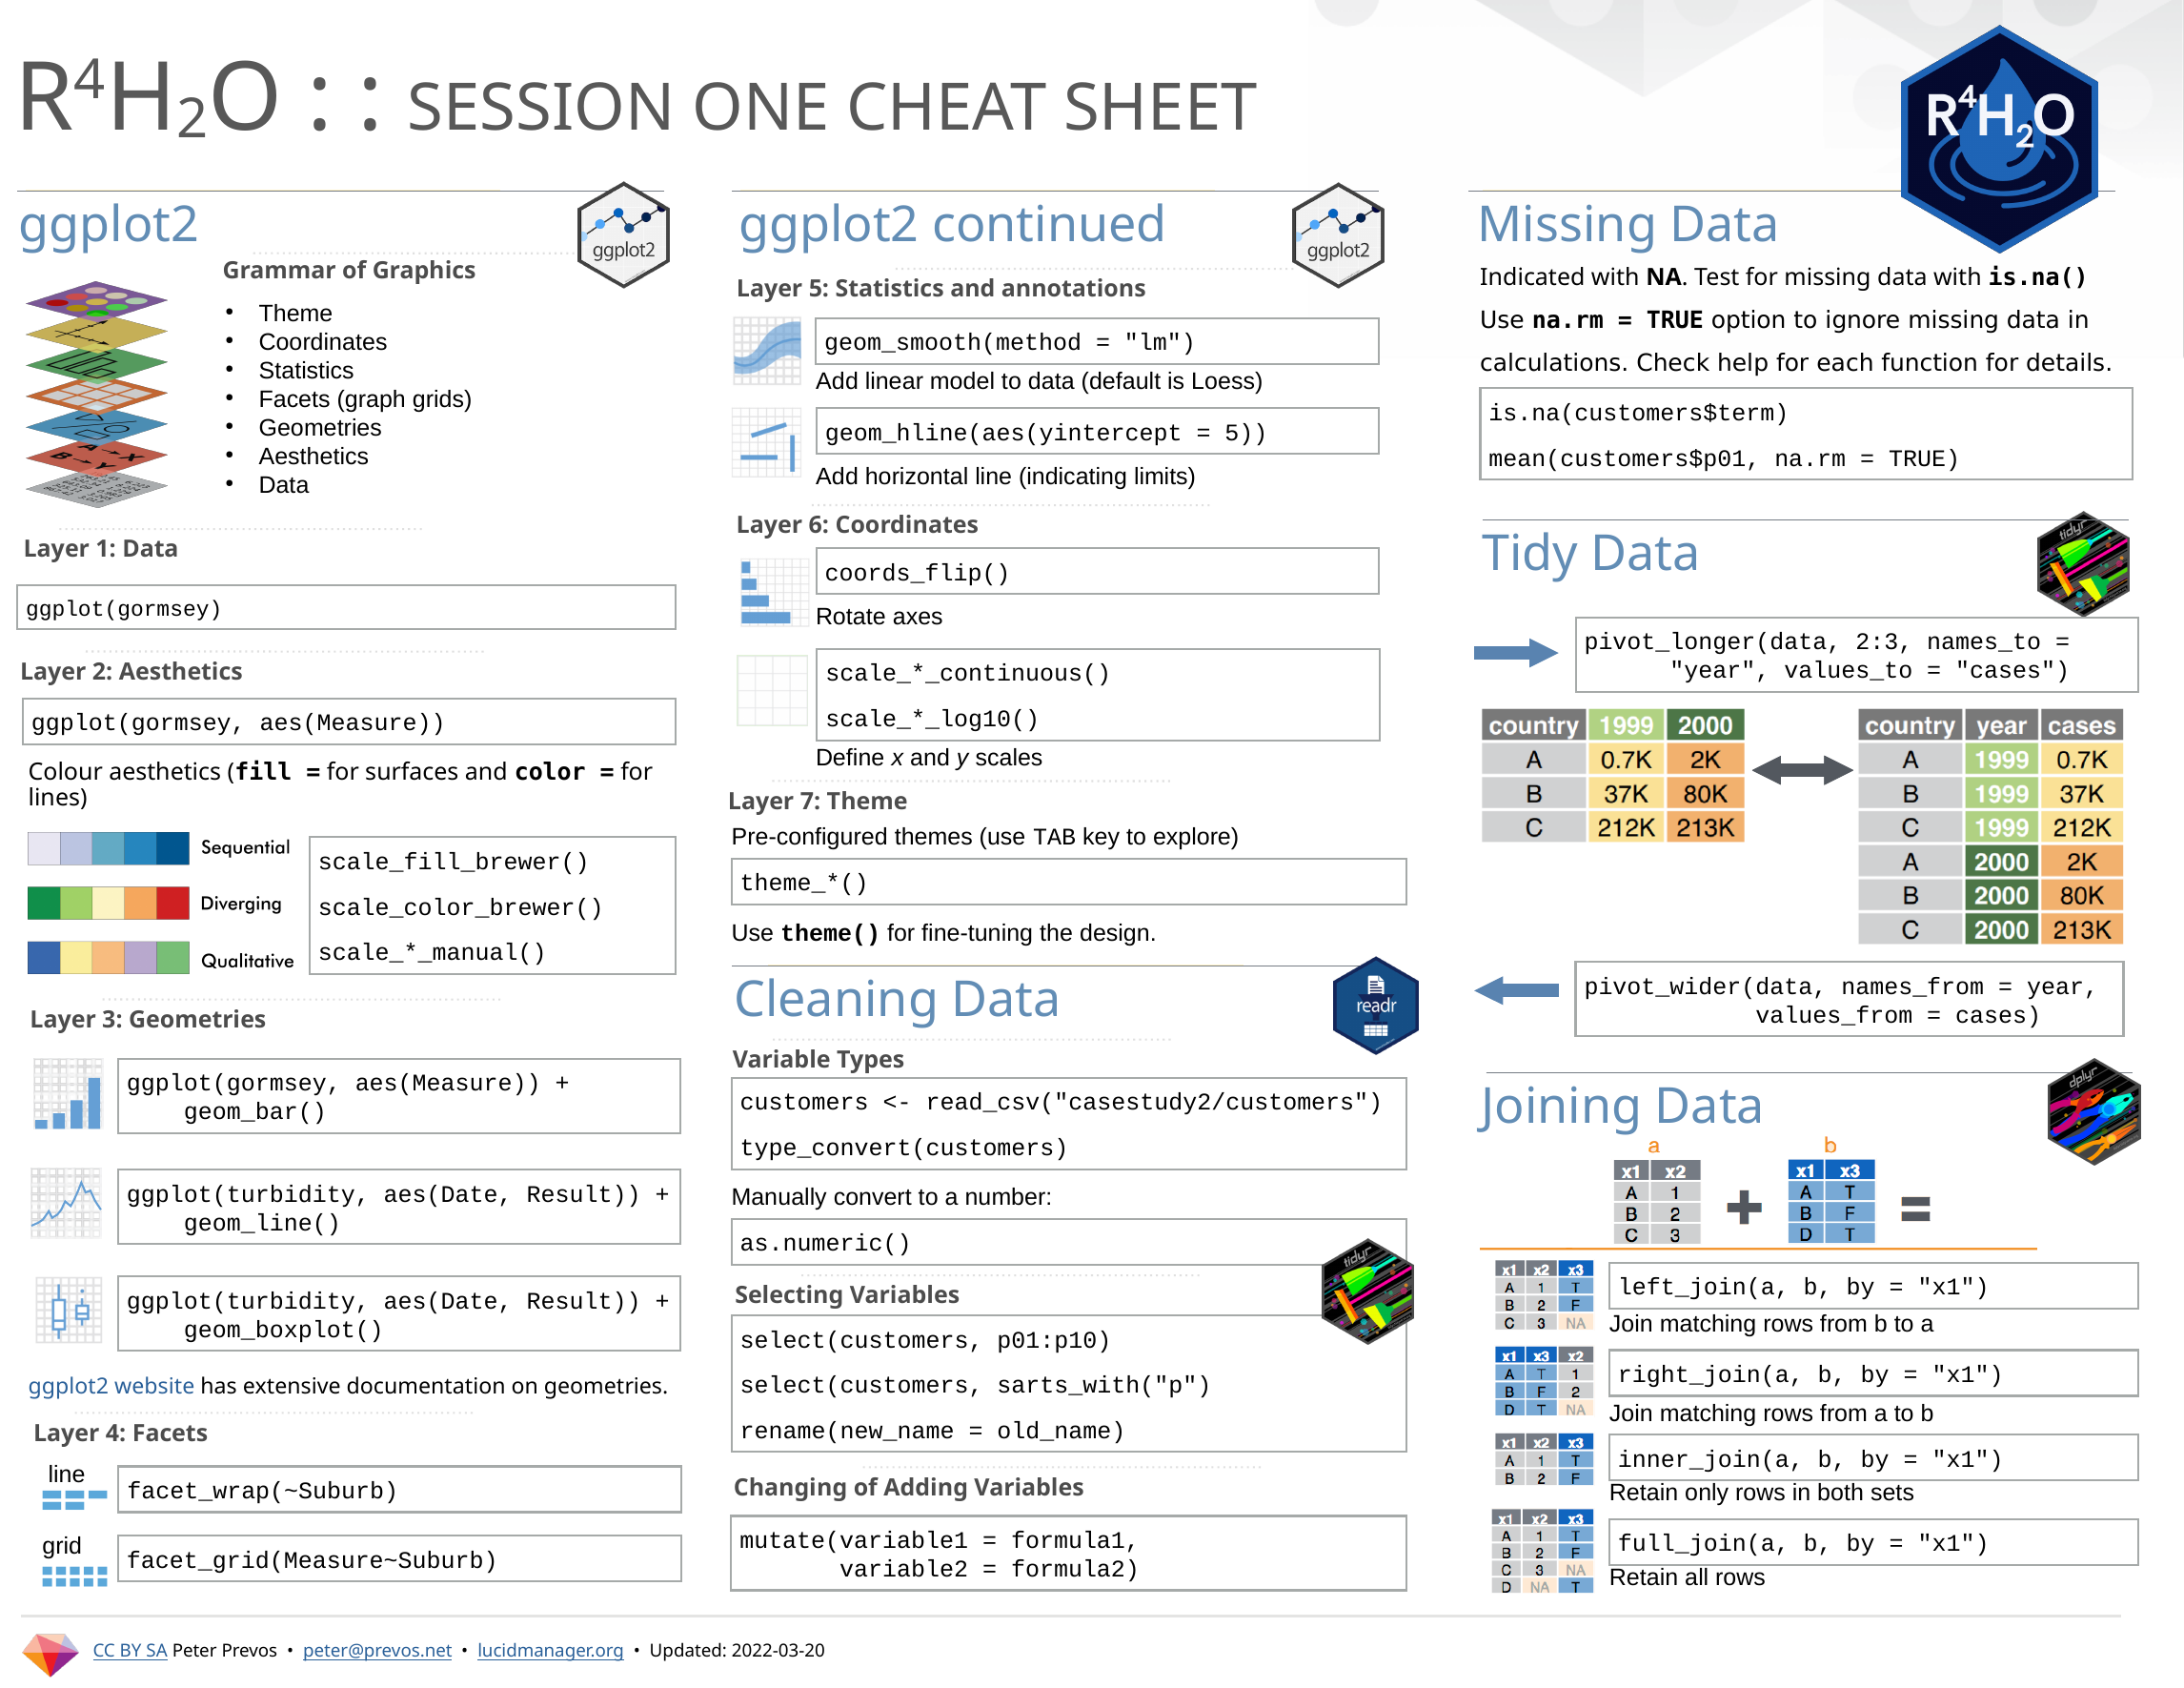

# R4H2O : : SESSION ONE CHEAT SHEET
ggplot2
Missing Data
ggplot2 continued
Indicated with NA. Test for missing data with is.na()
Use na.rm = TRUE option to ignore missing data in calculations. Check help for each function for details.
Grammar of Graphics
Layer 5: Statistics and annotations
Theme
Coordinates
Statistics
Facets (graph grids)
Geometries
Aesthetics
Data
geom_smooth(method = "lm")
Add linear model to data (default is Loess)
is.na(customers$term)
mean(customers$p01, na.rm = TRUE)
geom_hline(aes(yintercept = 5))
Add horizontal line (indicating limits)
Layer 6: Coordinates
Layer 1: Data
Tidy Data
coords_flip()
ggplot(gormsey)
Rotate axes
pivot_longer(data, 2:3, names_to = "year", values_to = "cases")
scale_*_continuous()
scale_*_log10()
Layer 2: Aesthetics
ggplot(gormsey, aes(Measure))
Define x and y scales
Colour aesthetics (fill = for surfaces and color = for lines)
Layer 7: Theme
Pre-configured themes (use TAB key to explore)
scale_fill_brewer()
scale_color_brewer()
scale_*_manual()
theme_*()
Use theme() for fine-tuning the design.
pivot_wider(data, names_from = year,
 values_from = cases)
Cleaning Data
Layer 3: Geometries
Variable Types
ggplot(gormsey, aes(Measure)) +
 geom_bar()
customers <- read_csv("casestudy2/customers")
type_convert(customers)
Joining Data
ggplot(turbidity, aes(Date, Result)) + geom_line()
Manually convert to a number:
as.numeric()
left_join(a, b, by = "x1")
Selecting Variables
ggplot(turbidity, aes(Date, Result)) + geom_boxplot()
Join matching rows from b to a
select(customers, p01:p10)
select(customers, sarts_with("p")
rename(new_name = old_name)
right_join(a, b, by = "x1")
ggplot2 website has extensive documentation on geometries.
Join matching rows from a to b
Layer 4: Facets
inner_join(a, b, by = "x1")
line
facet_wrap(~Suburb)
Changing of Adding Variables
Retain only rows in both sets
mutate(variable1 = formula1,
 variable2 = formula2)
full_join(a, b, by = "x1")
grid
facet_grid(Measure~Suburb)
Retain all rows
CC BY SA Peter Prevos • peter@prevos.net • lucidmanager.org • Updated: 2022-03-20